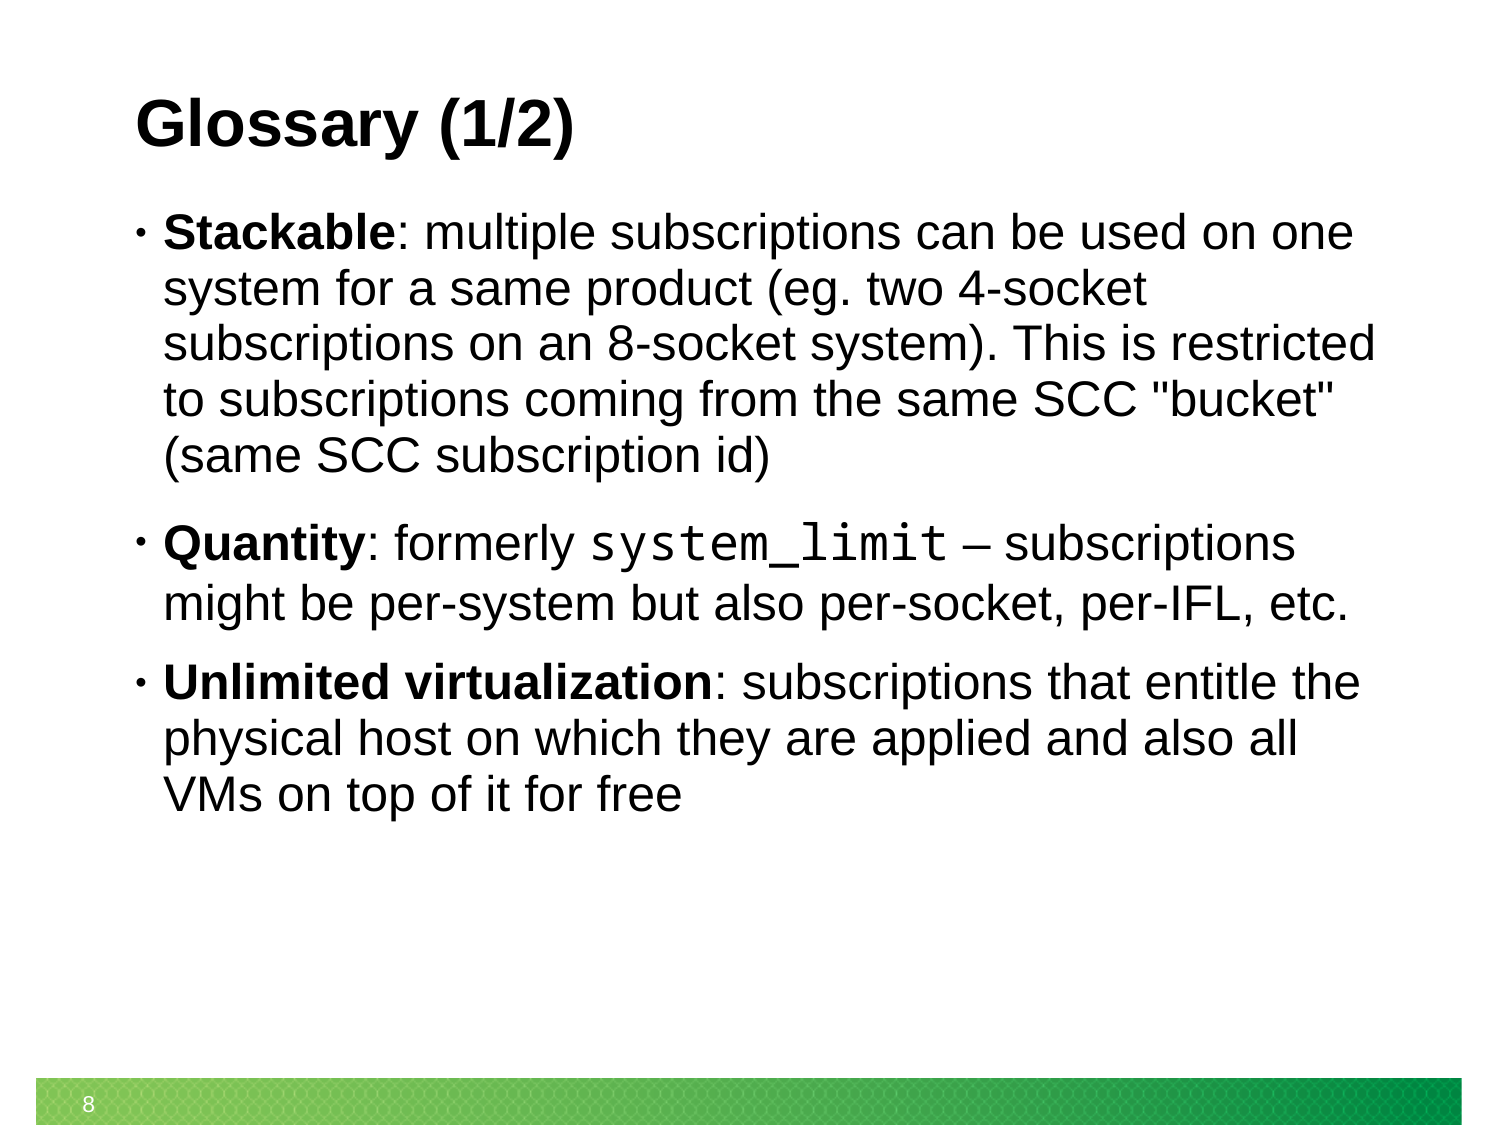

# Glossary (1/2)
Stackable: multiple subscriptions can be used on one system for a same product (eg. two 4-socket subscriptions on an 8-socket system). This is restricted to subscriptions coming from the same SCC "bucket" (same SCC subscription id)
Quantity: formerly system_limit – subscriptions might be per-system but also per-socket, per-IFL, etc.
Unlimited virtualization: subscriptions that entitle the physical host on which they are applied and also all VMs on top of it for free